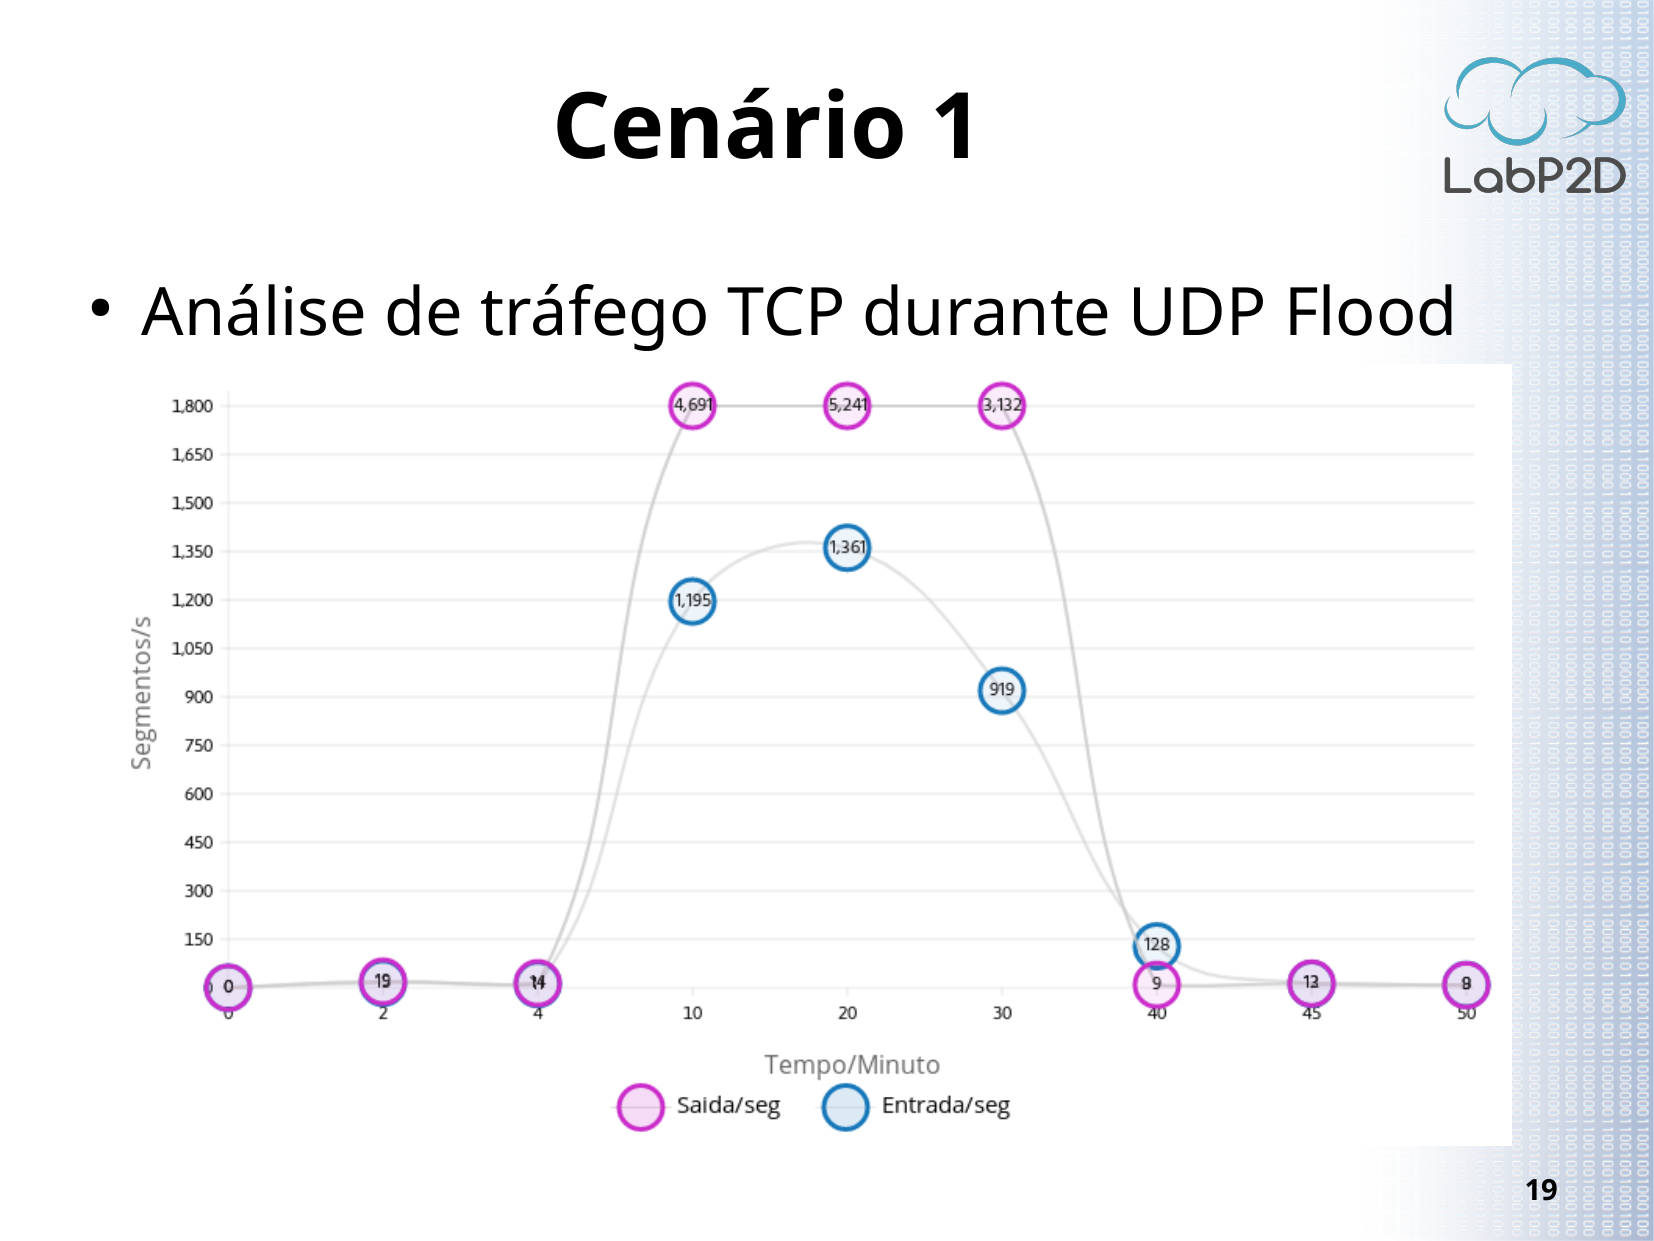

# Cenário 1
Análise de tráfego TCP durante UDP Flood
19